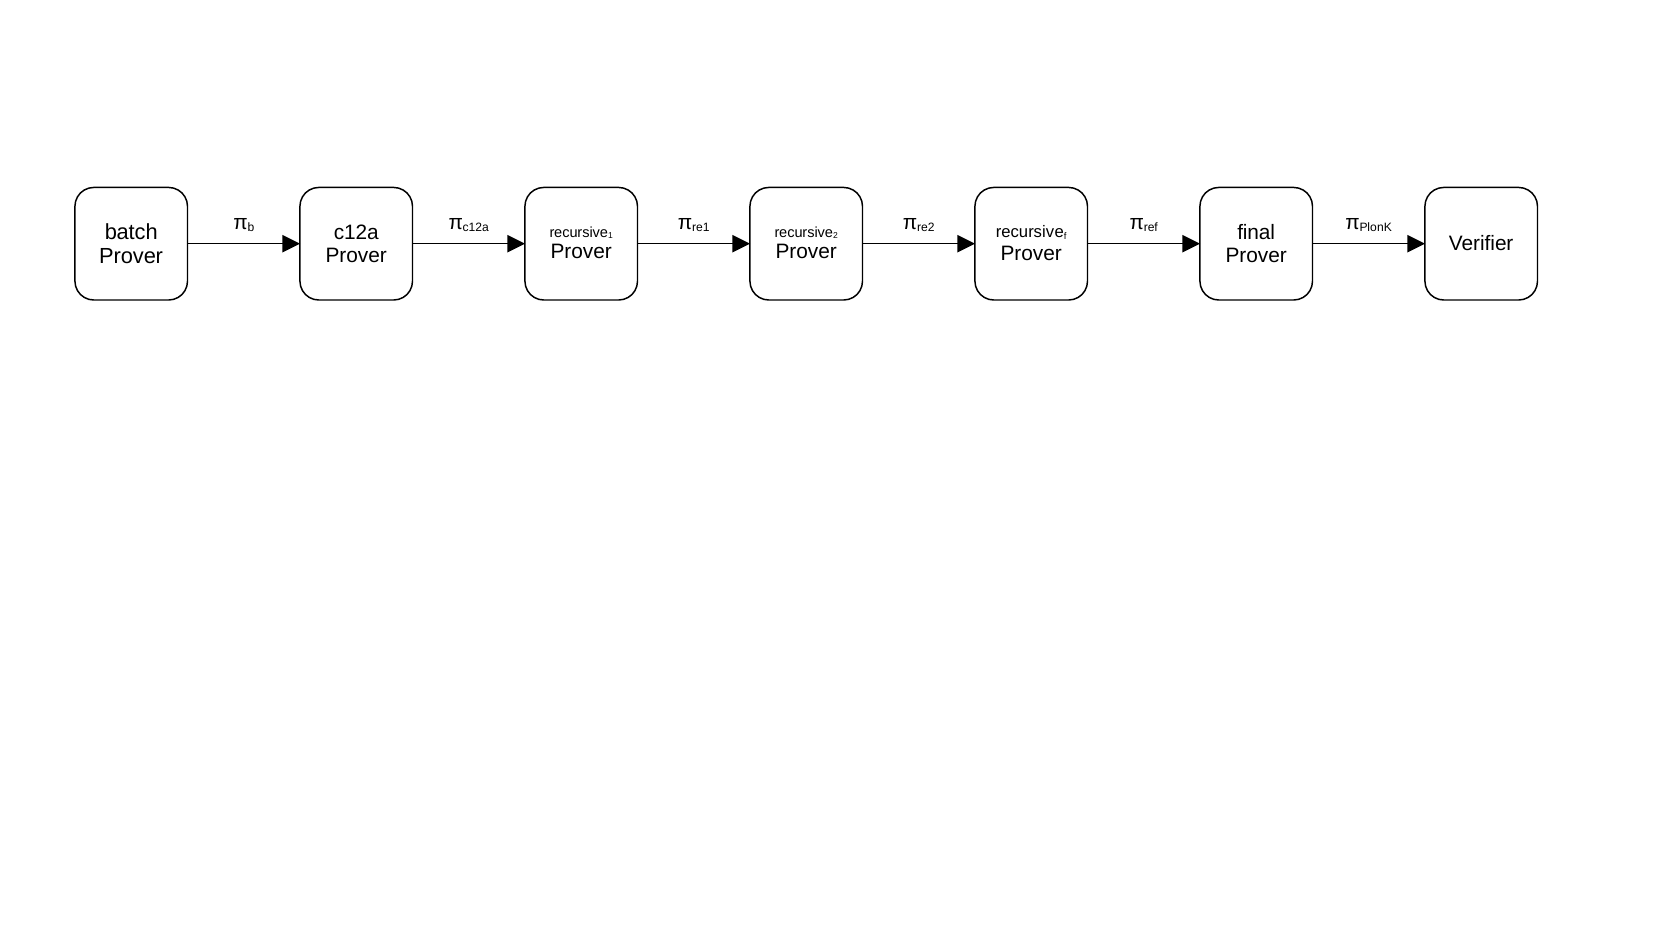

batch
Prover
c12a
Prover
recursive1
Prover
recursive2
Prover
recursivef
Prover
final
Prover
Verifier
πb
πc12a
πre1
πre2
πref
πPlonK